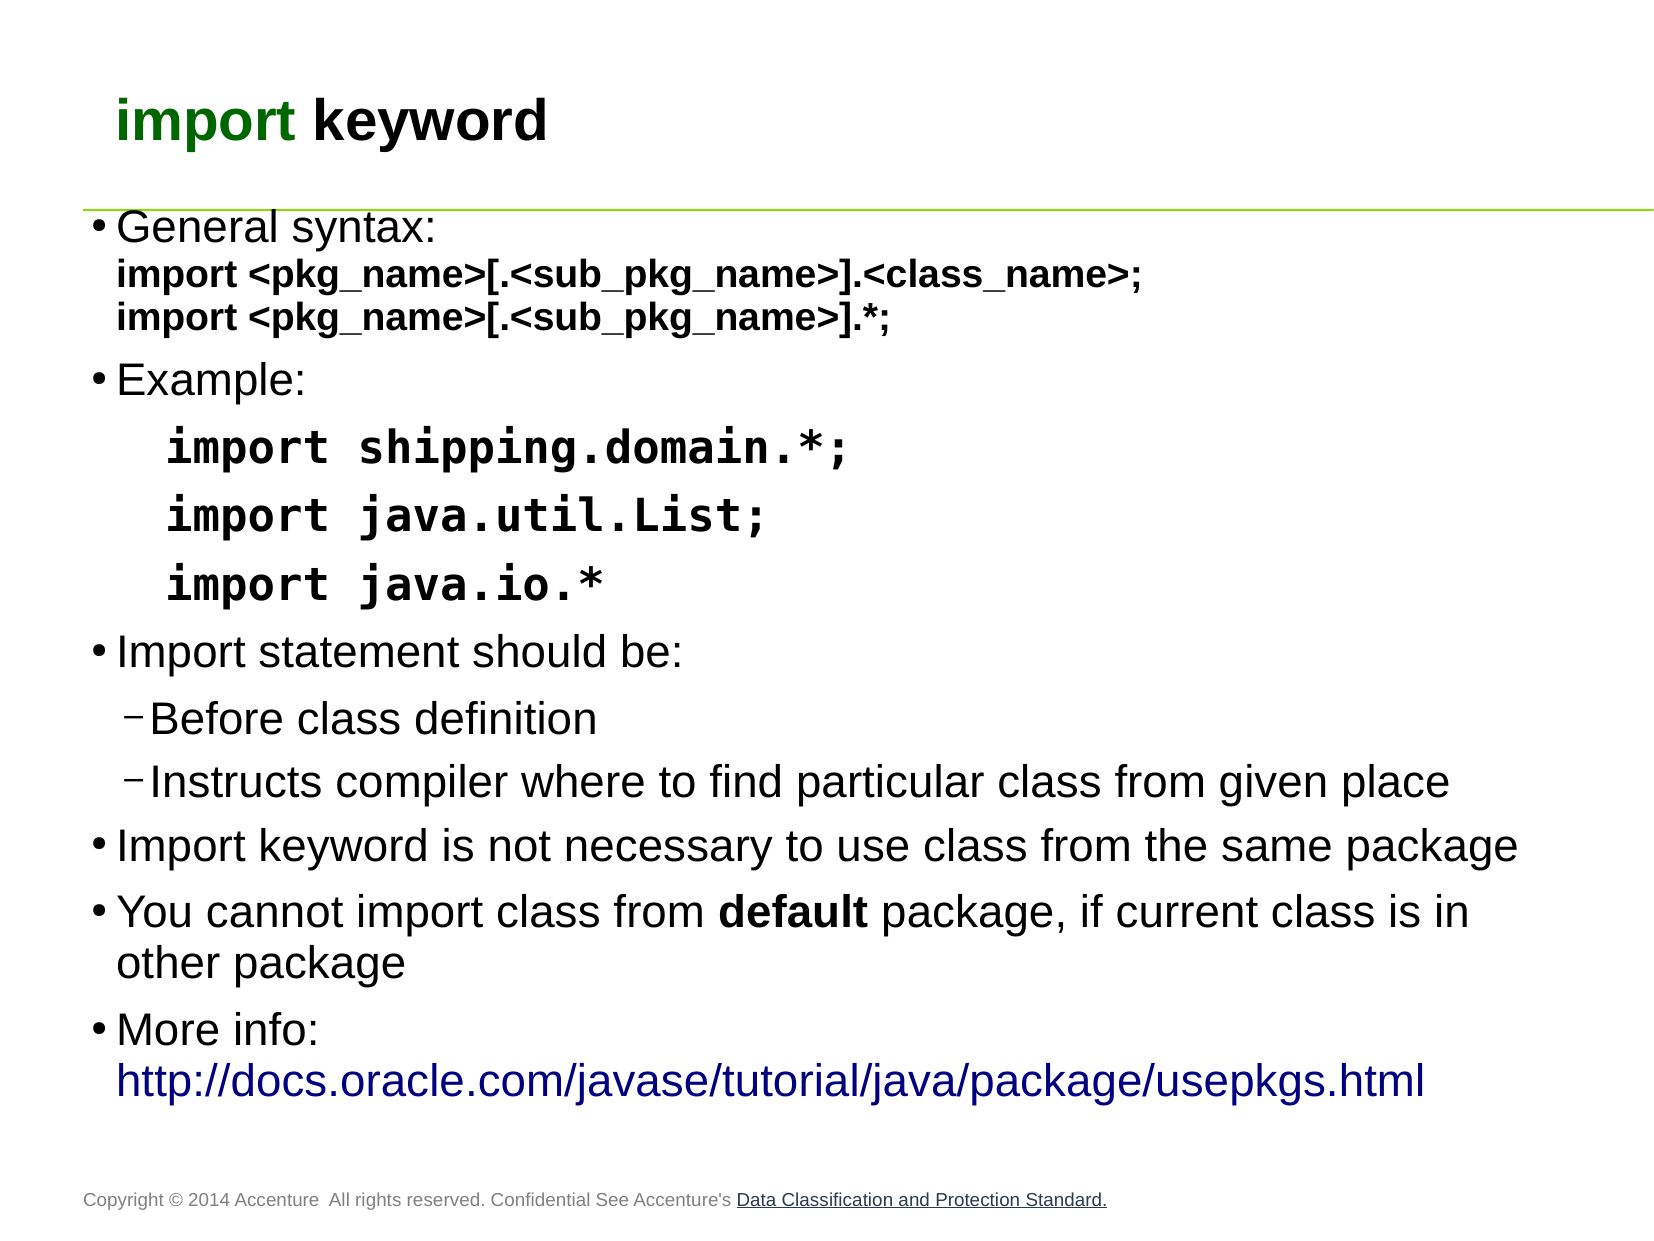

# import keyword
General syntax:
import <pkg_name>[.<sub_pkg_name>].<class_name>;
import <pkg_name>[.<sub_pkg_name>].*;
Example:
 import shipping.domain.*;
 import java.util.List;
 import java.io.*
Import statement should be:
Before class definition
Instructs compiler where to find particular class from given place
Import keyword is not necessary to use class from the same package
You cannot import class from default package, if current class is in other package
More info:
http://docs.oracle.com/javase/tutorial/java/package/usepkgs.html